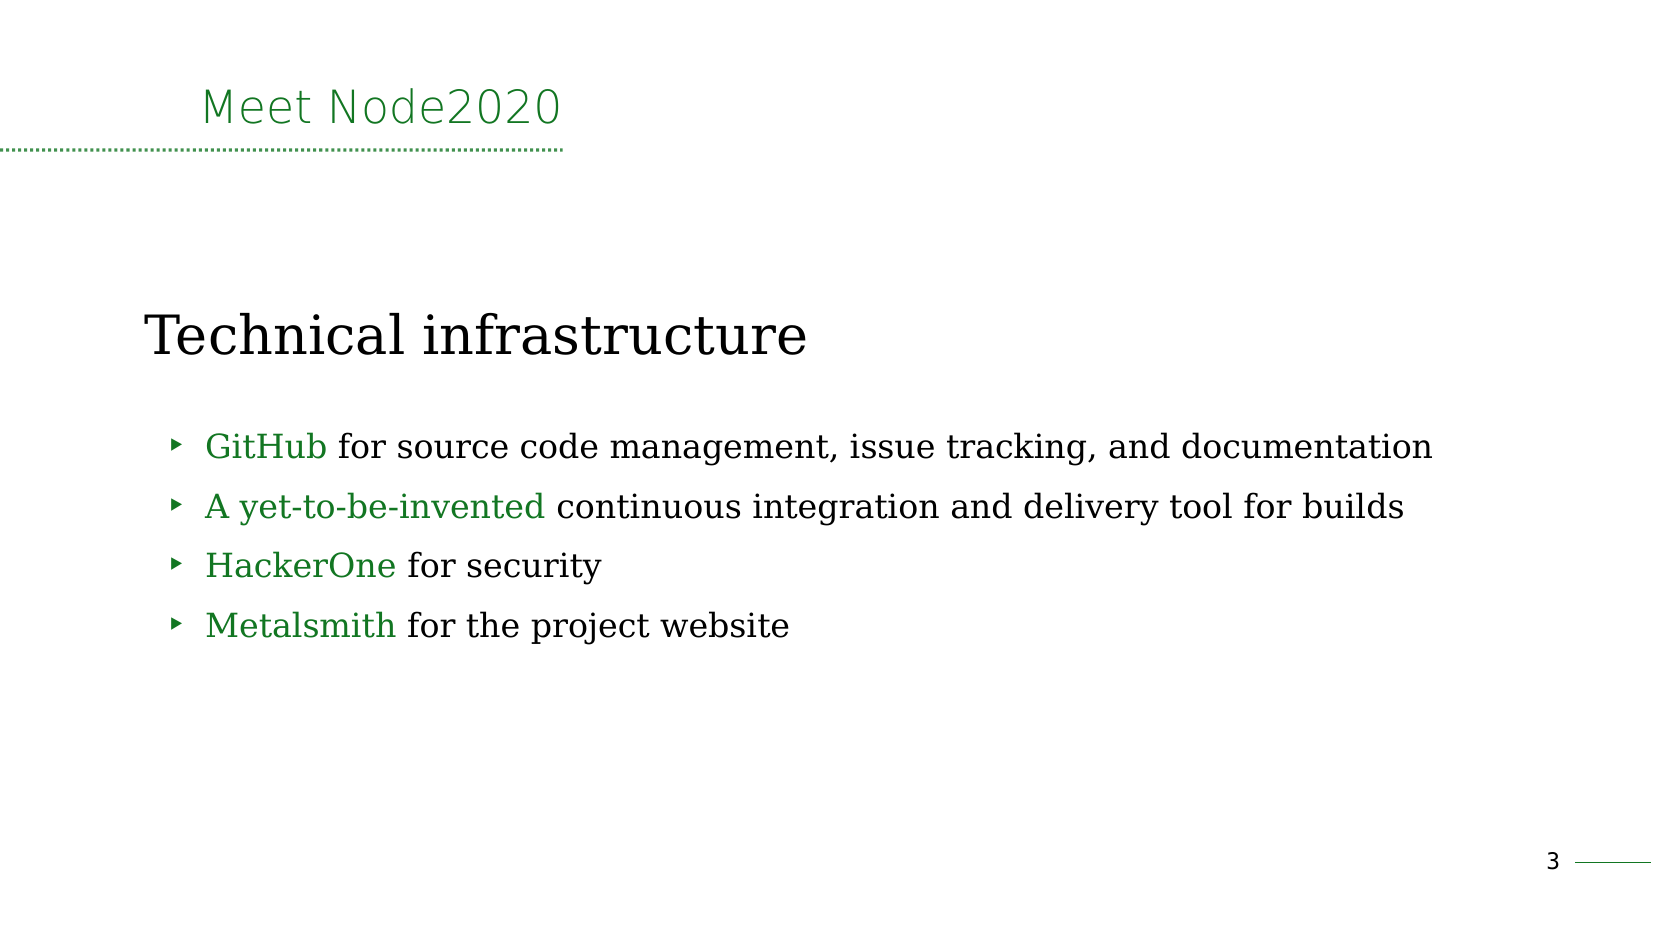

# Meet Node2020
Technical infrastructure
GitHub for source code management, issue tracking, and documentation
A yet-to-be-invented continuous integration and delivery tool for builds
HackerOne for security
Metalsmith for the project website